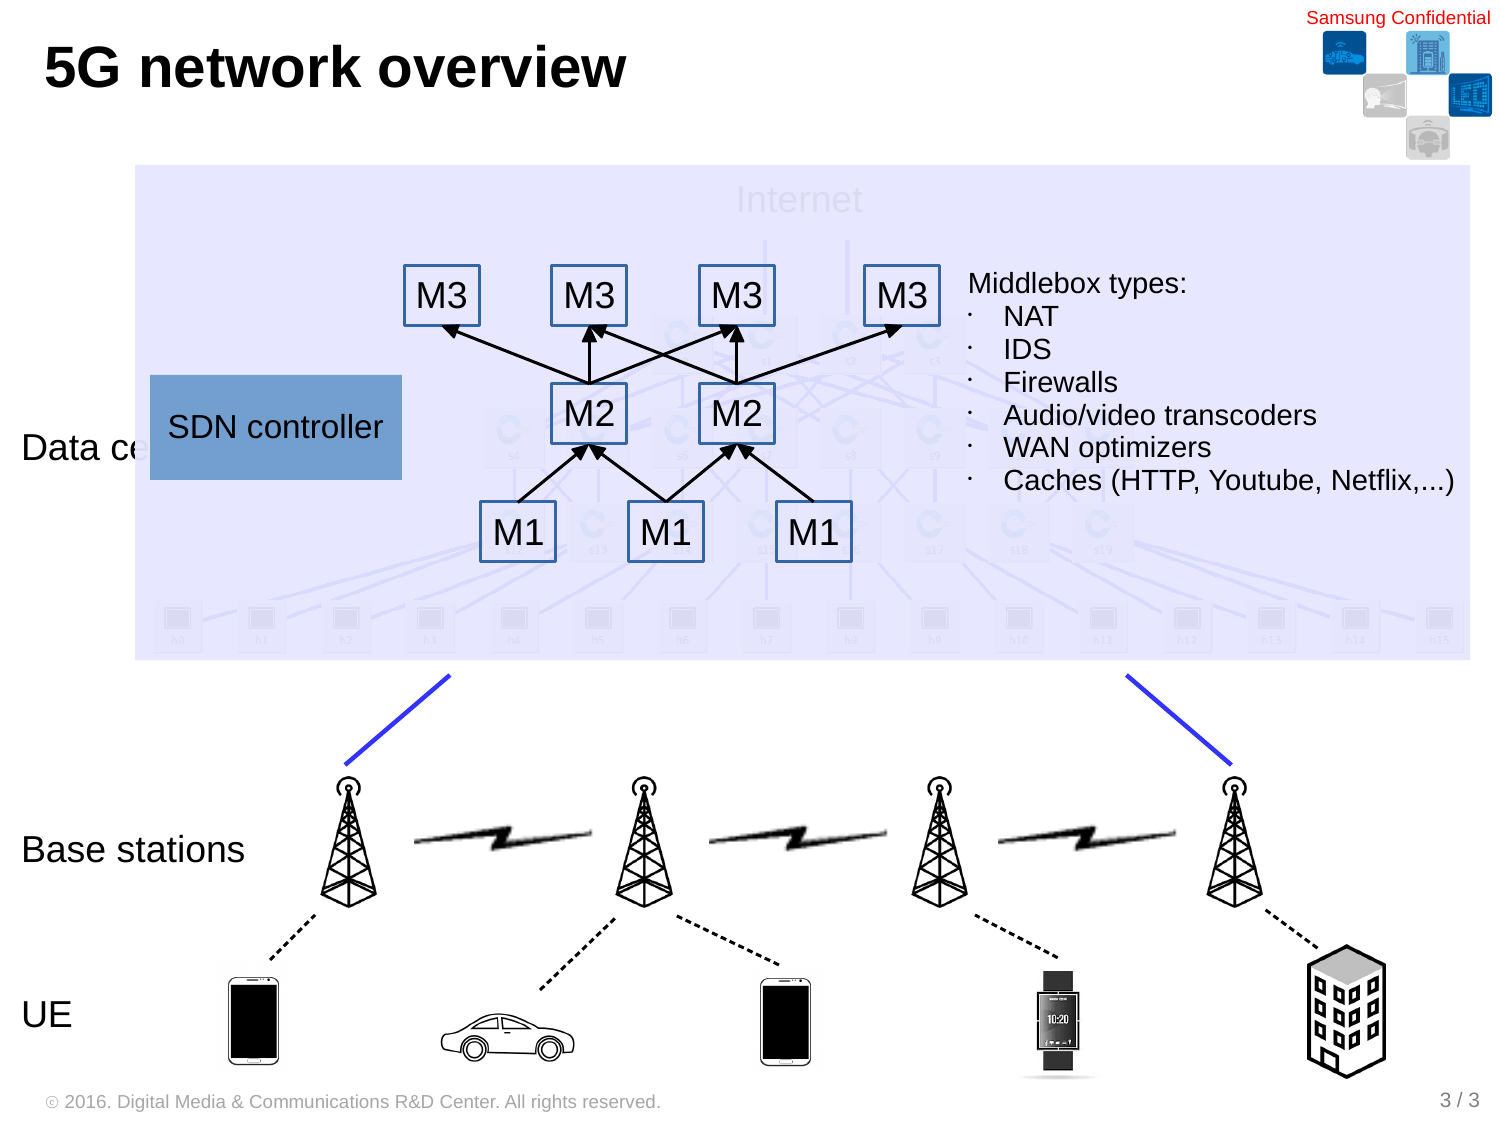

# 5G network overview
Internet
Middlebox types:
NAT
IDS
Firewalls
Audio/video transcoders
WAN optimizers
Caches (HTTP, Youtube, Netflix,...)
M3
M3
M3
M3
SDN controller
M2
M2
Data center
M1
M1
M1
Base stations
UE